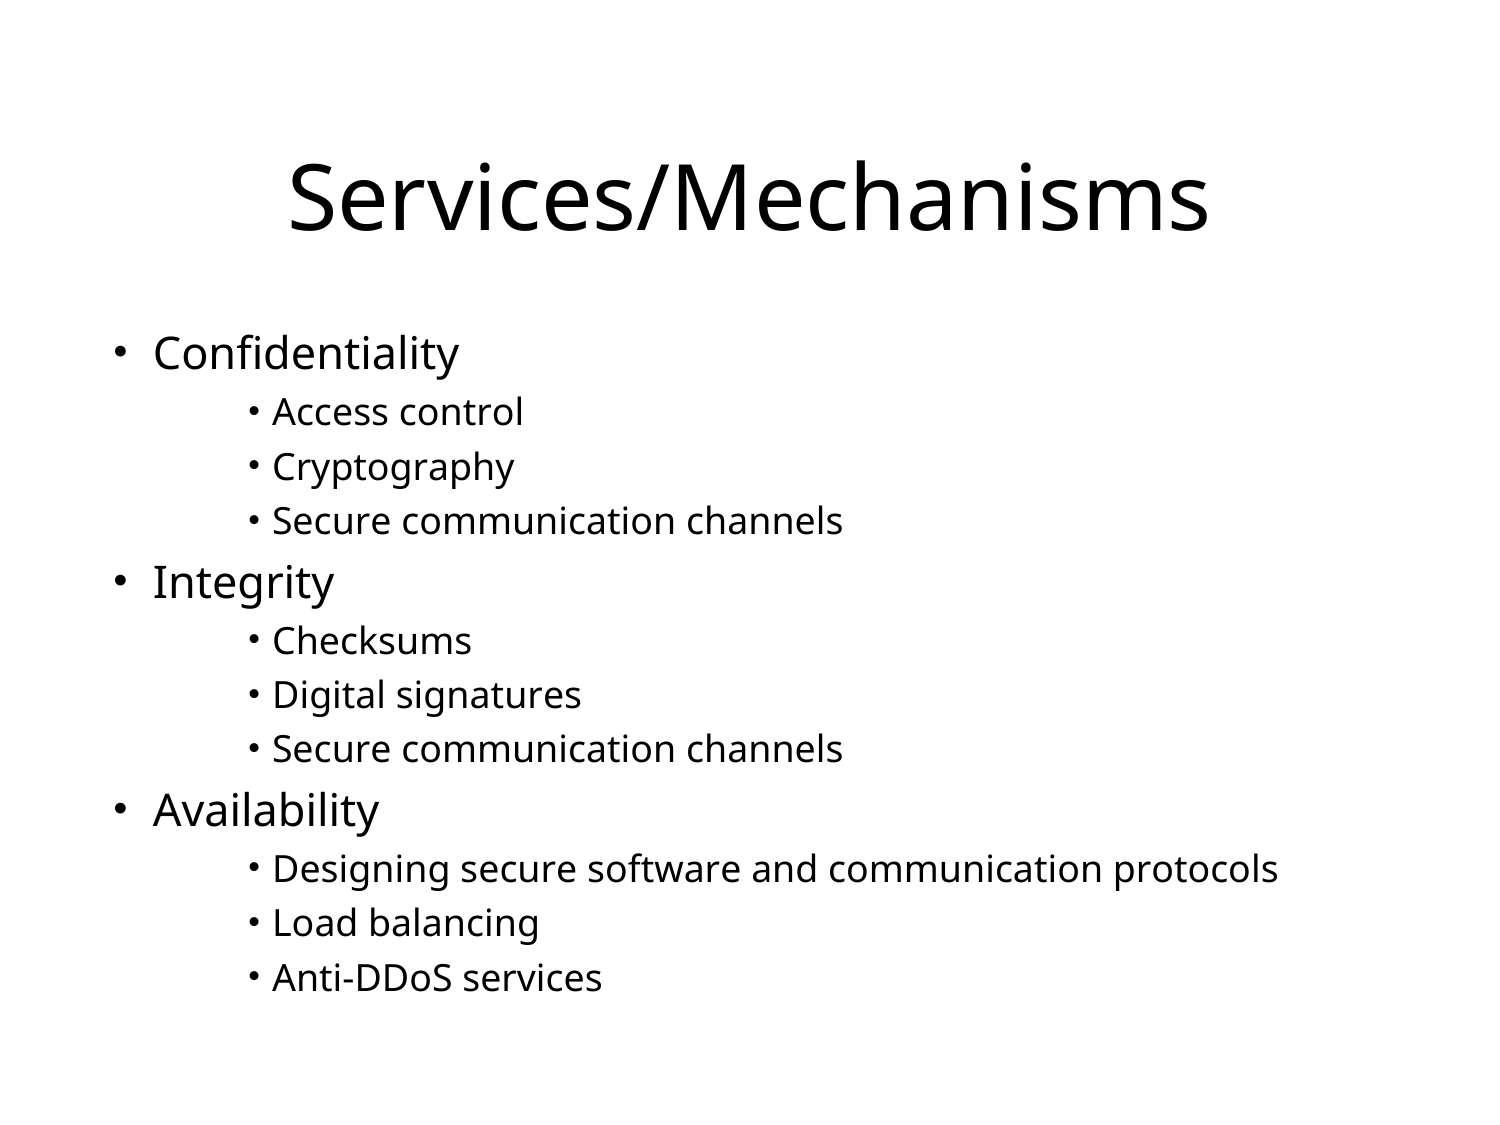

# Services/Mechanisms
Confidentiality
Access control
Cryptography
Secure communication channels
Integrity
Checksums
Digital signatures
Secure communication channels
Availability
Designing secure software and communication protocols
Load balancing
Anti-DDoS services